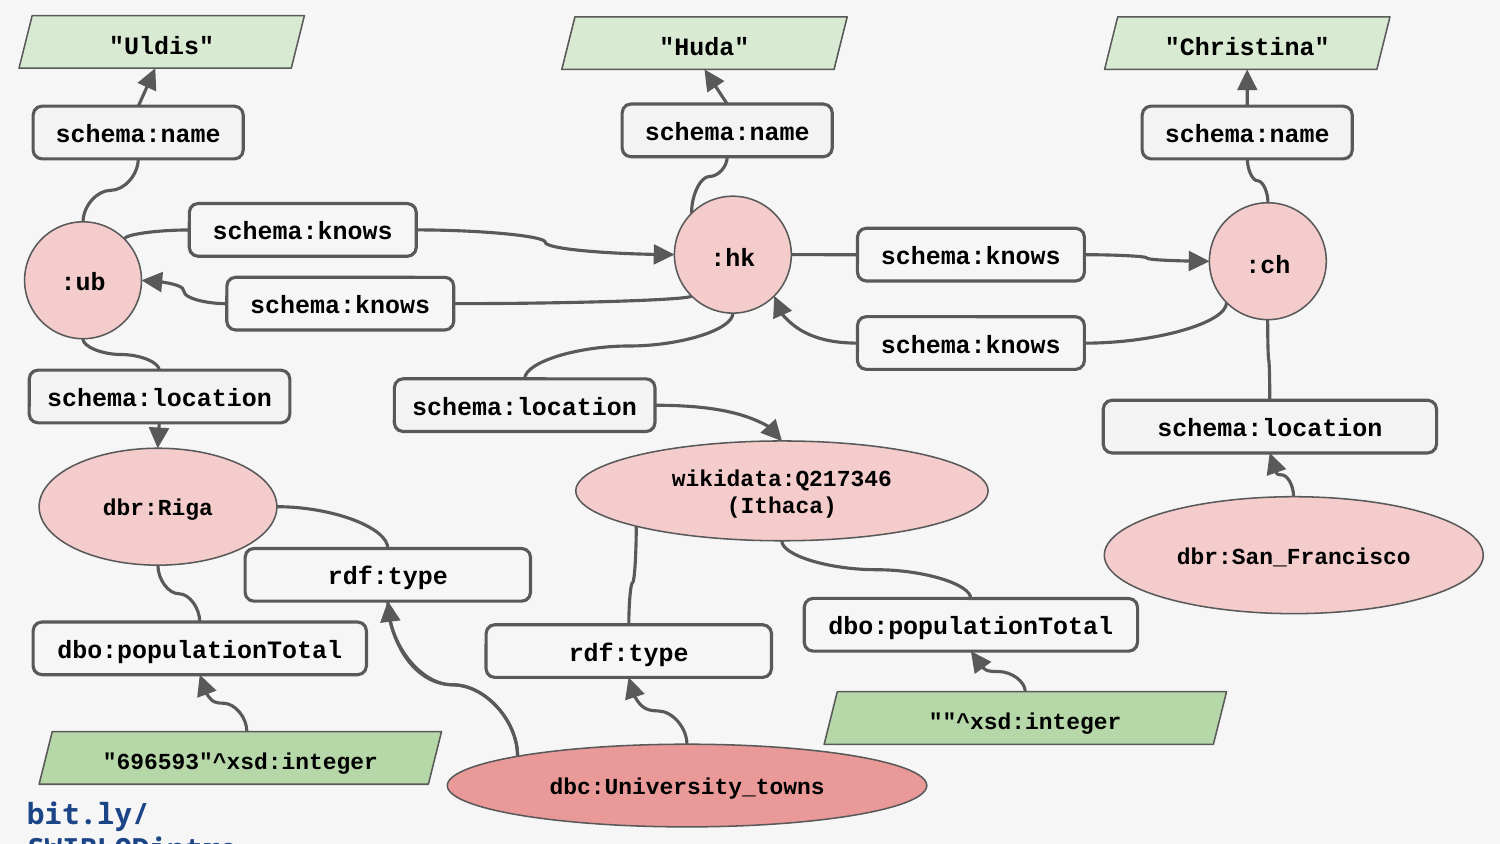

"Uldis"
"Huda"
"Christina"
schema:name
schema:name
schema:name
:hk
:ch
schema:knows
:ub
schema:knows
schema:knows
schema:knows
schema:location
schema:location
schema:location
wikidata:Q217346 (Ithaca)
dbr:Riga
dbr:San_Francisco
rdf:type
dbo:populationTotal
dbo:populationTotal
rdf:type
""^xsd:integer
"696593"^xsd:integer
dbc:University_towns